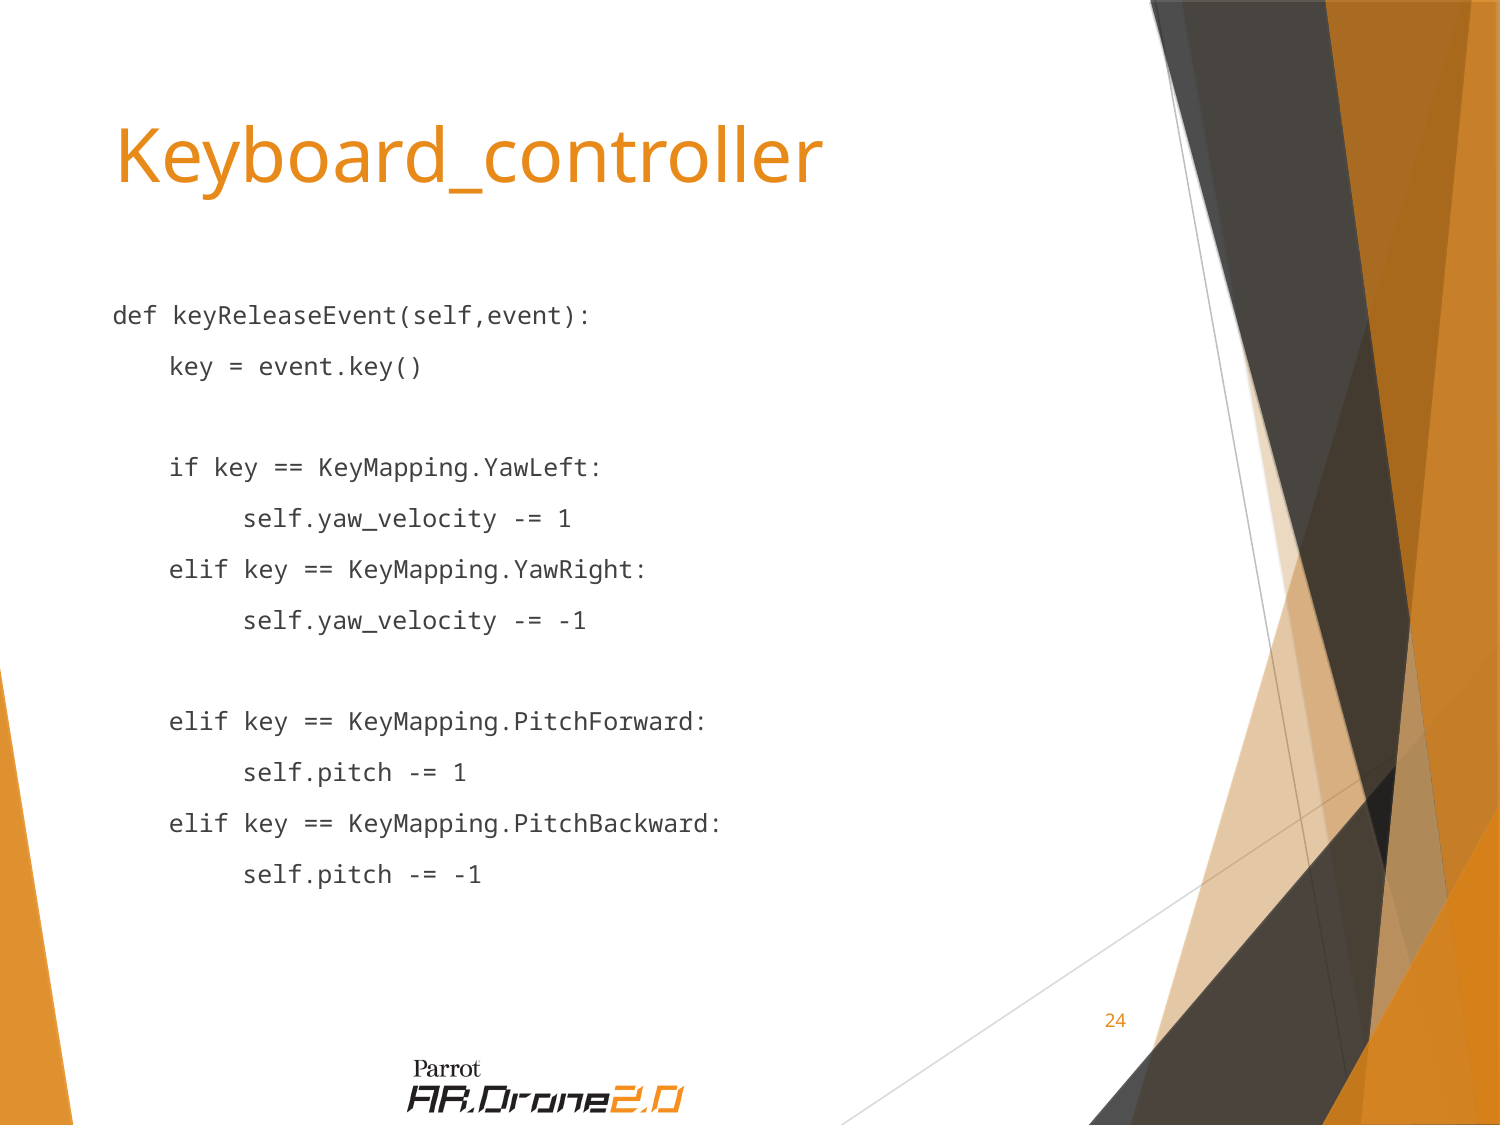

# Keyboard_controller
def keyReleaseEvent(self,event):
	key = event.key()
	if key == KeyMapping.YawLeft:
		self.yaw_velocity -= 1
	elif key == KeyMapping.YawRight:
		self.yaw_velocity -= -1
	elif key == KeyMapping.PitchForward:
		self.pitch -= 1
	elif key == KeyMapping.PitchBackward:
		self.pitch -= -1